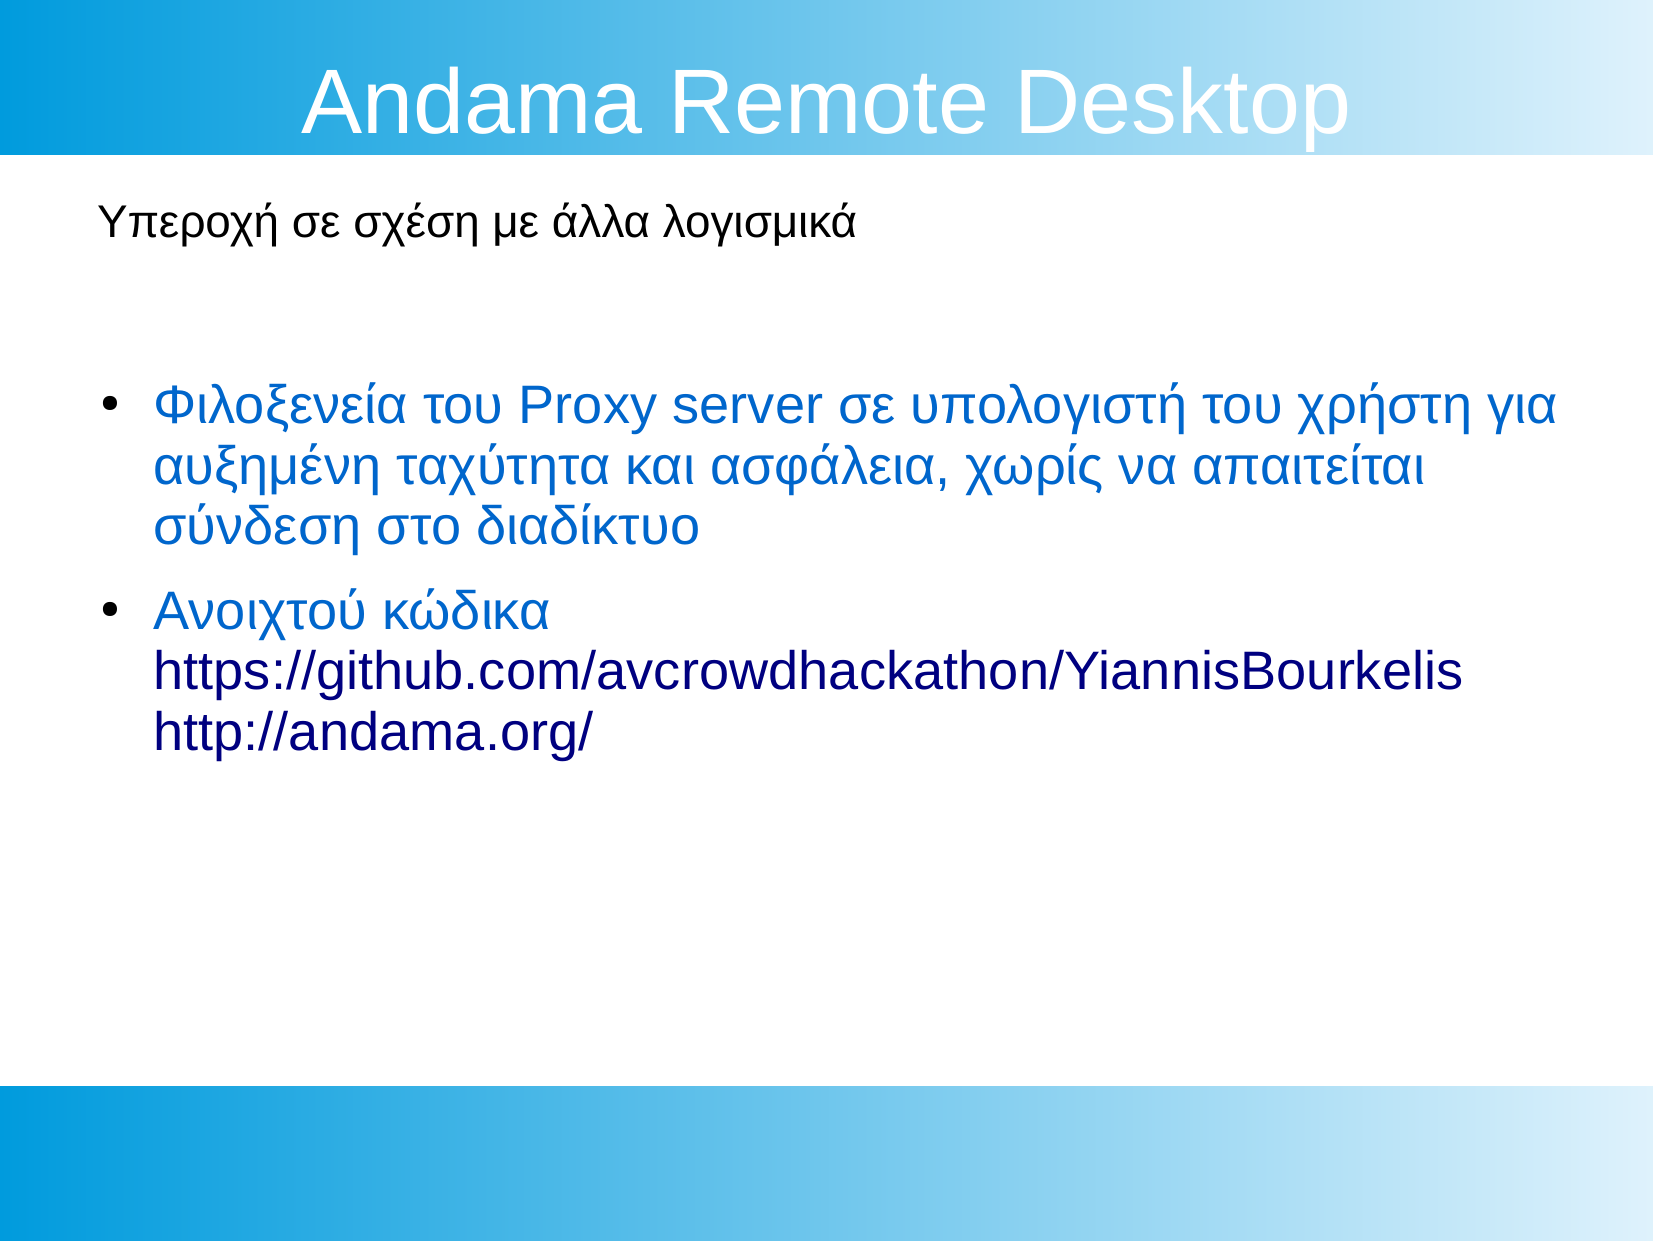

# Andama Remote Desktop
Υπεροχή σε σχέση με άλλα λογισμικά
Φιλοξενεία του Proxy server σε υπολογιστή του χρήστη για αυξημένη ταχύτητα και ασφάλεια, χωρίς να απαιτείται σύνδεση στο διαδίκτυο
Ανοιχτού κώδικα
https://github.com/avcrowdhackathon/YiannisBourkelis
http://andama.org/